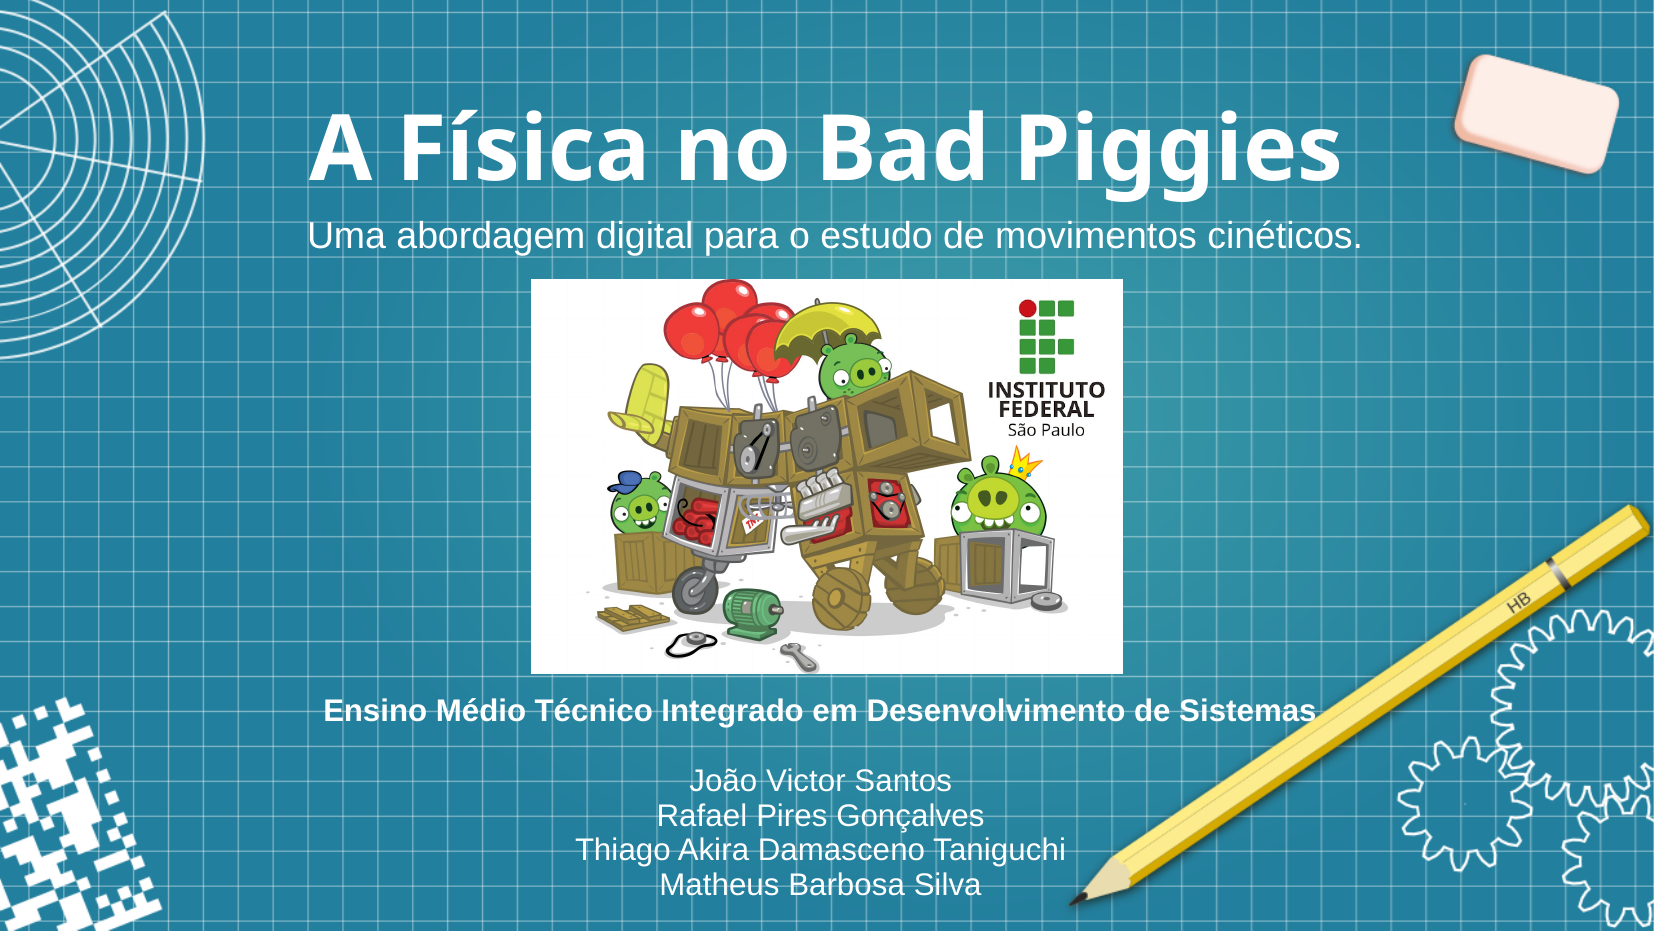

# A Física no Bad Piggies
Uma abordagem digital para o estudo de movimentos cinéticos.
Ensino Médio Técnico Integrado em Desenvolvimento de Sistemas
João Victor Santos
Rafael Pires Gonçalves
Thiago Akira Damasceno Taniguchi
Matheus Barbosa Silva